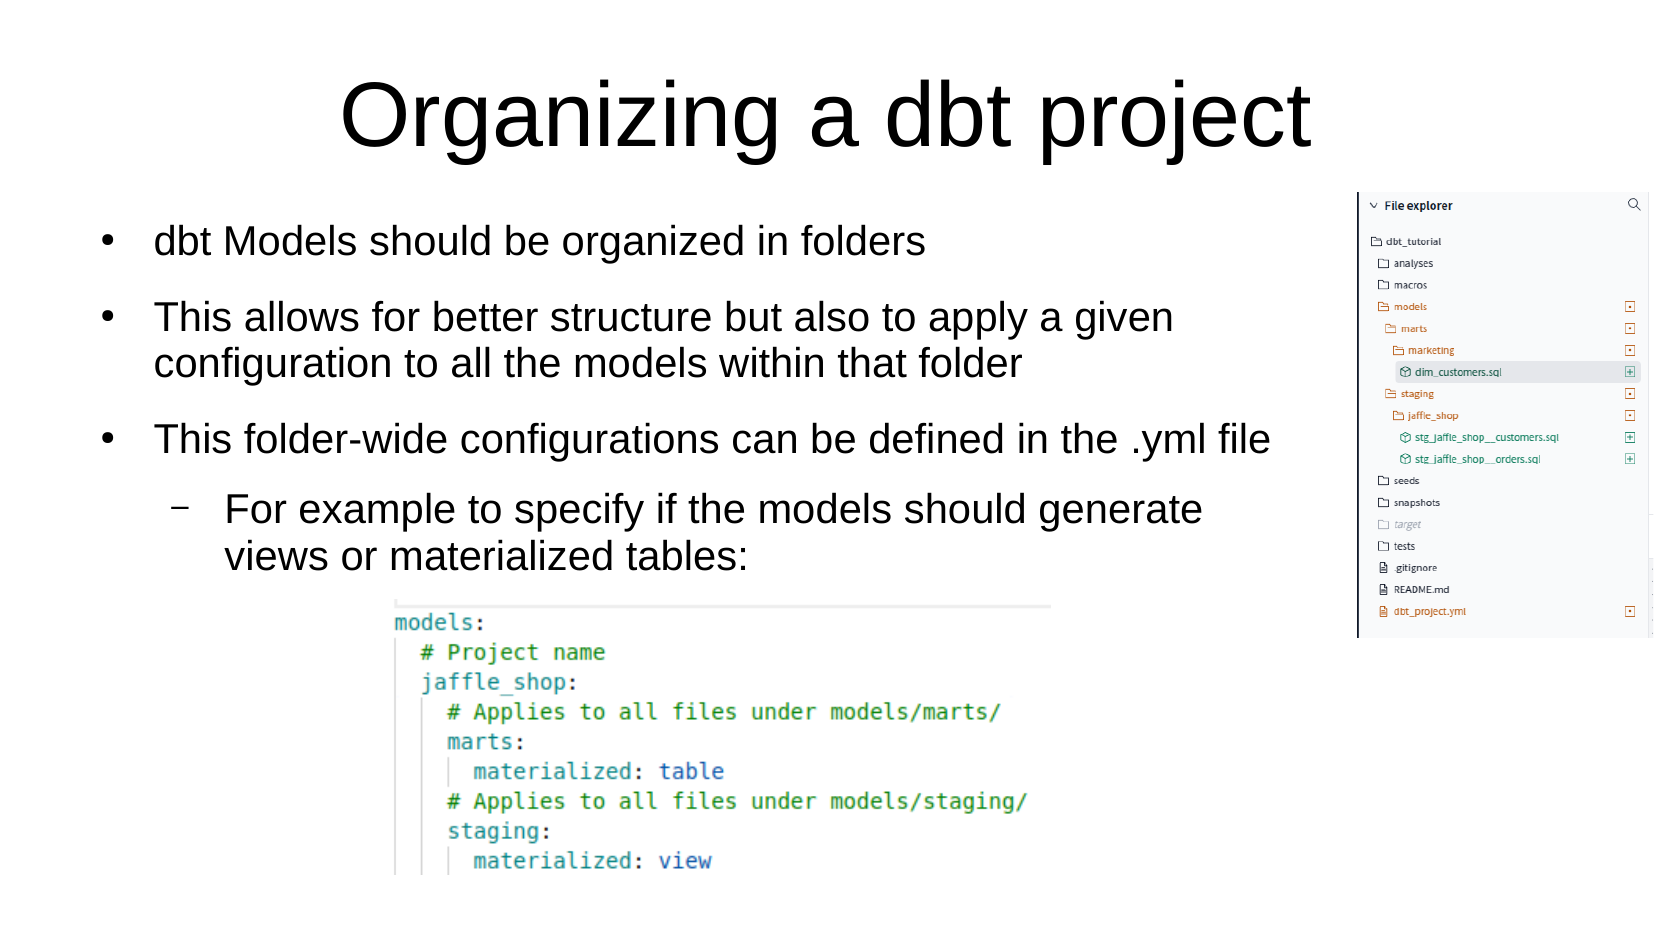

# Organizing a dbt project
dbt Models should be organized in folders
This allows for better structure but also to apply a given configuration to all the models within that folder
This folder-wide configurations can be defined in the .yml file
For example to specify if the models should generate views or materialized tables: